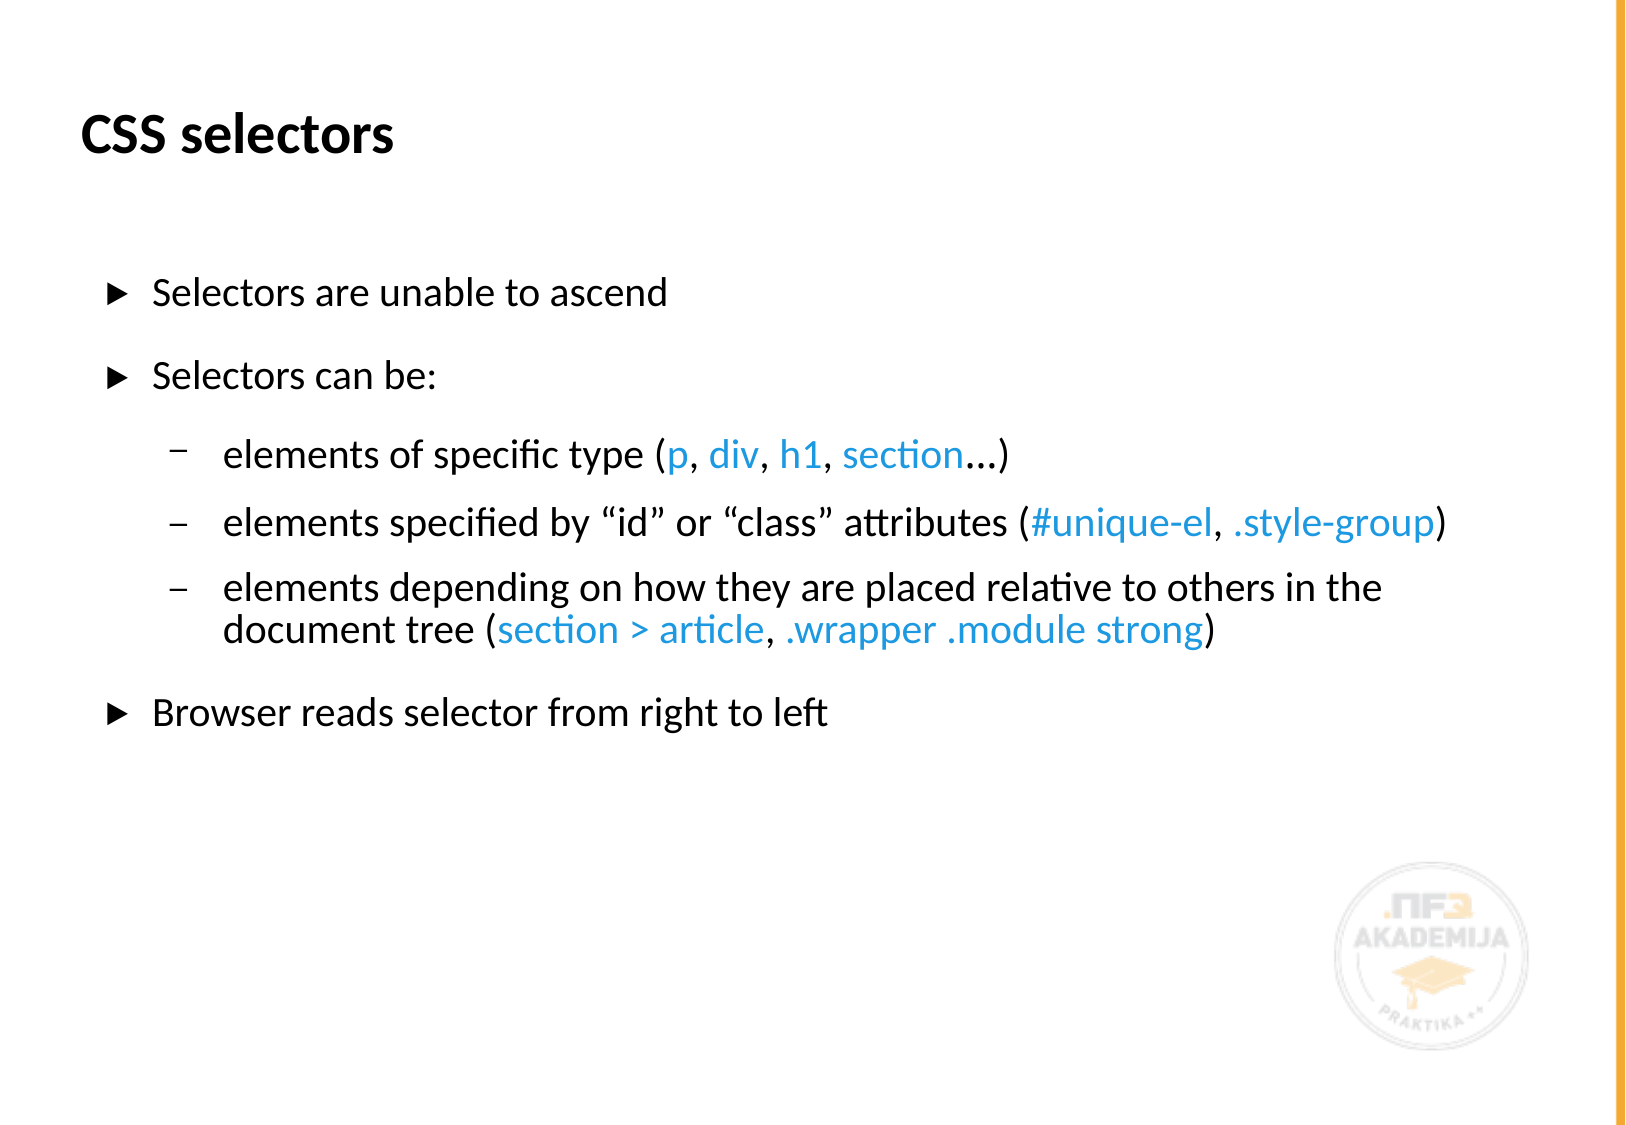

# CSS selectors
Selectors are unable to ascend
Selectors can be:
elements of specific type (p, div, h1, section…)
elements specified by “id” or “class” attributes (#unique-el, .style-group)
elements depending on how they are placed relative to others in the document tree (section > article, .wrapper .module strong)
Browser reads selector from right to left